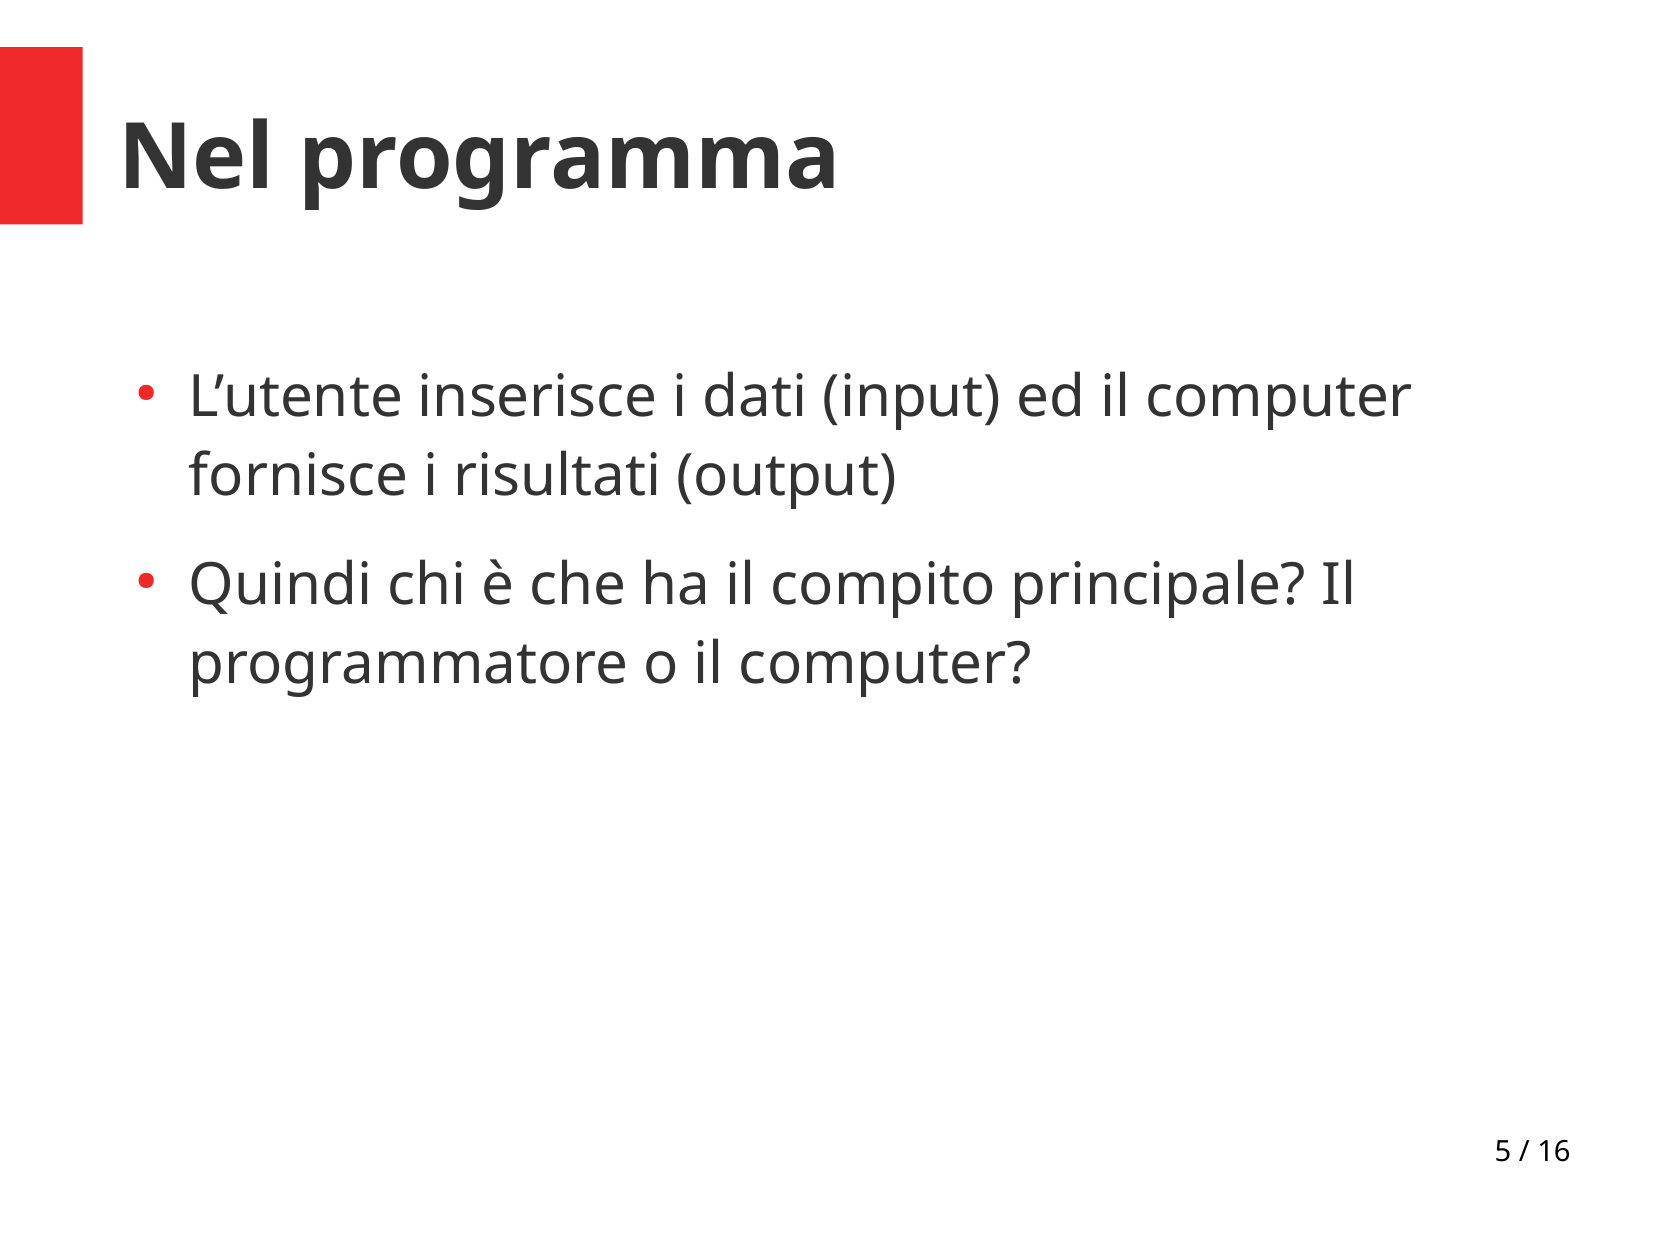

# Nel programma
L’utente inserisce i dati (input) ed il computer fornisce i risultati (output)
Quindi chi è che ha il compito principale? Il programmatore o il computer?
5